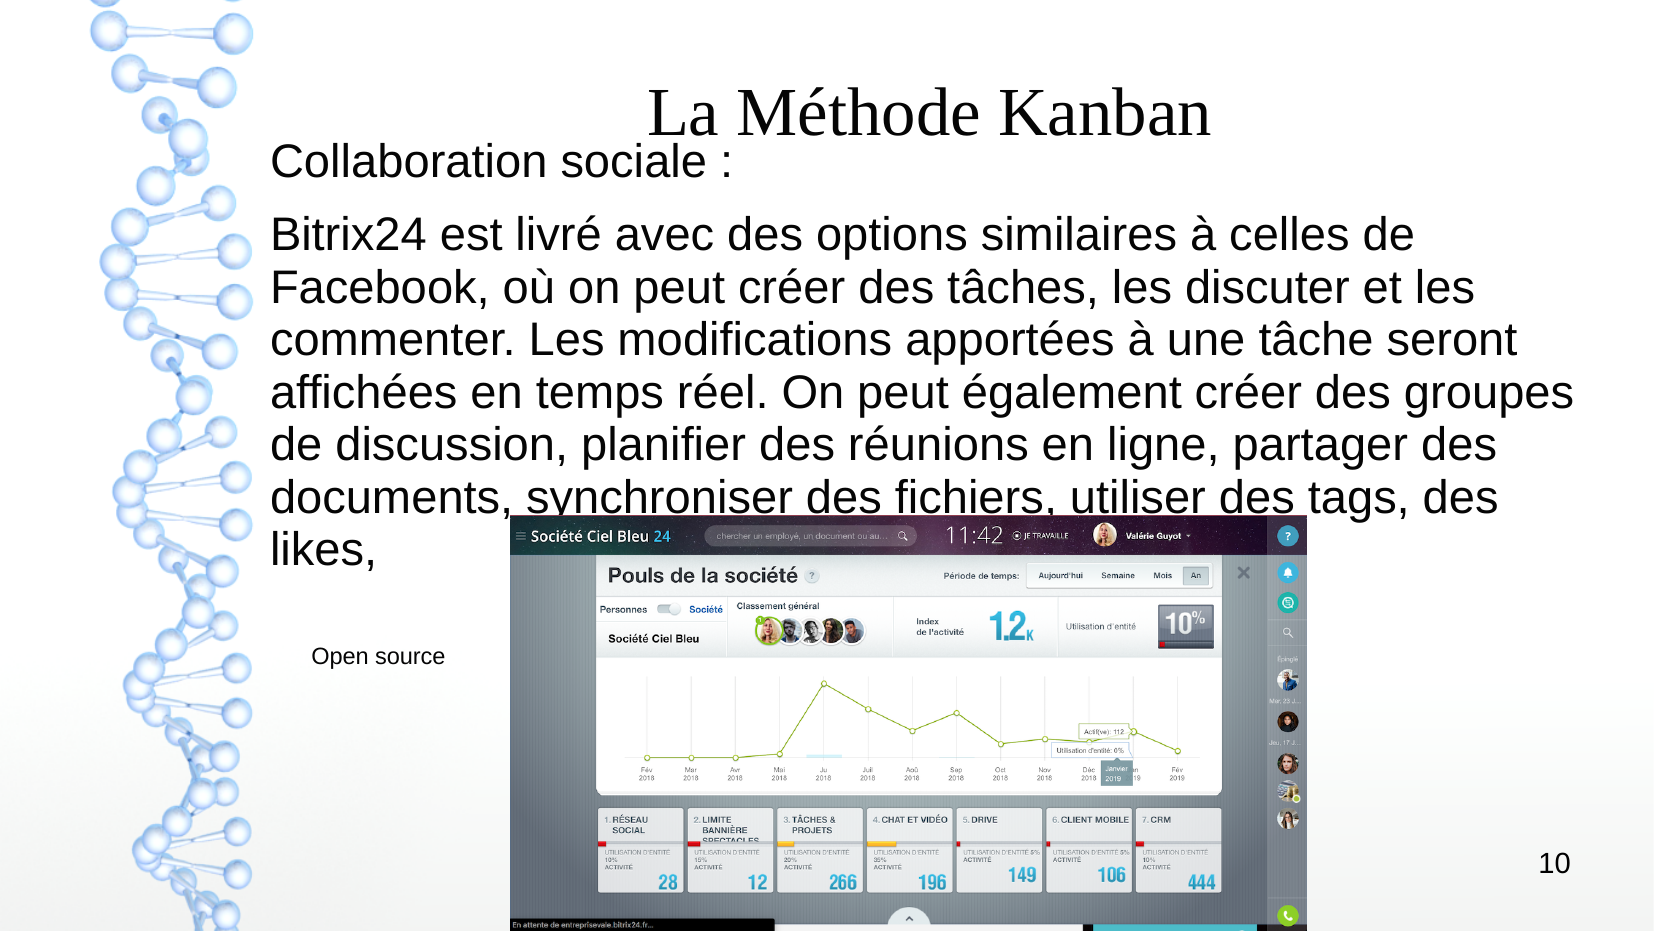

# La Méthode Kanban
Collaboration sociale :
Bitrix24 est livré avec des options similaires à celles de Facebook, où on peut créer des tâches, les discuter et les commenter. Les modifications apportées à une tâche seront affichées en temps réel. On peut également créer des groupes de discussion, planifier des réunions en ligne, partager des documents, synchroniser des fichiers, utiliser des tags, des likes,
Open source
10